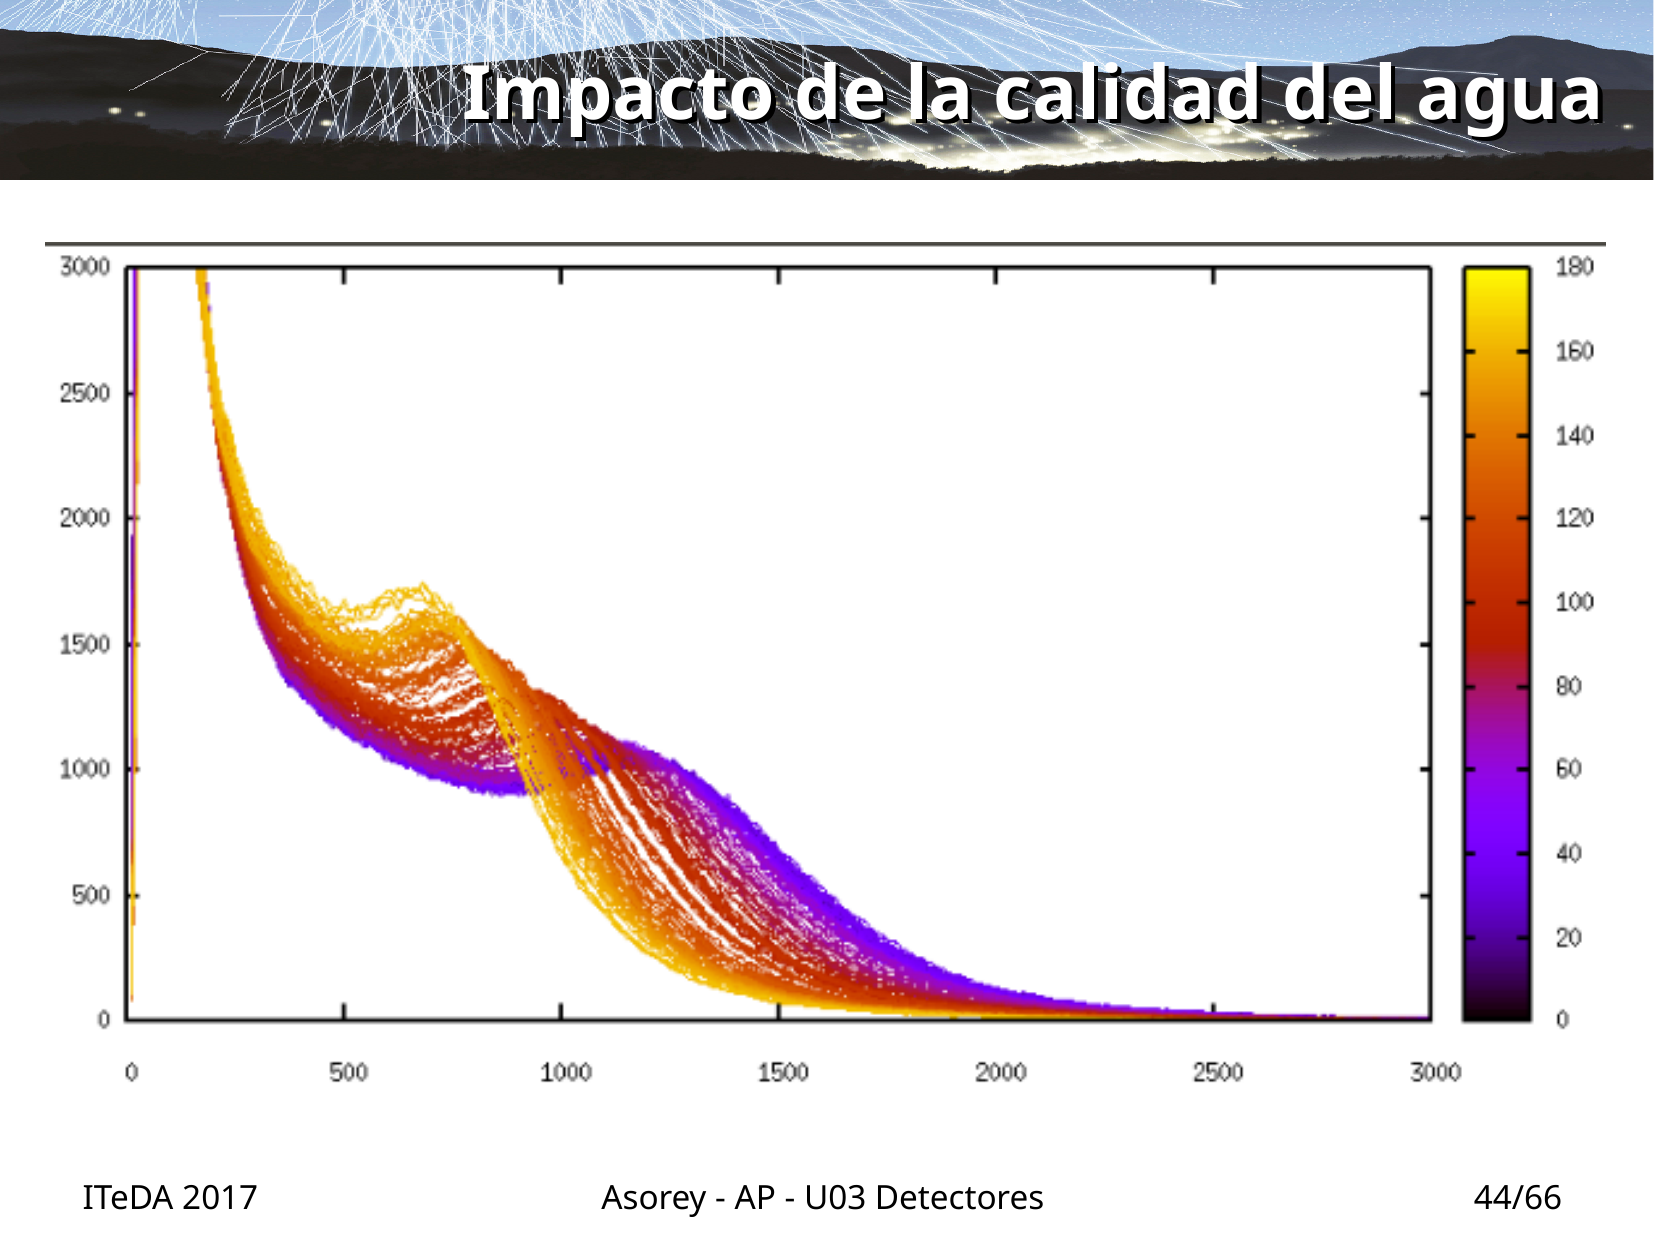

# Impacto de la calidad del agua
ITeDA 2017
Asorey - AP - U03 Detectores
44